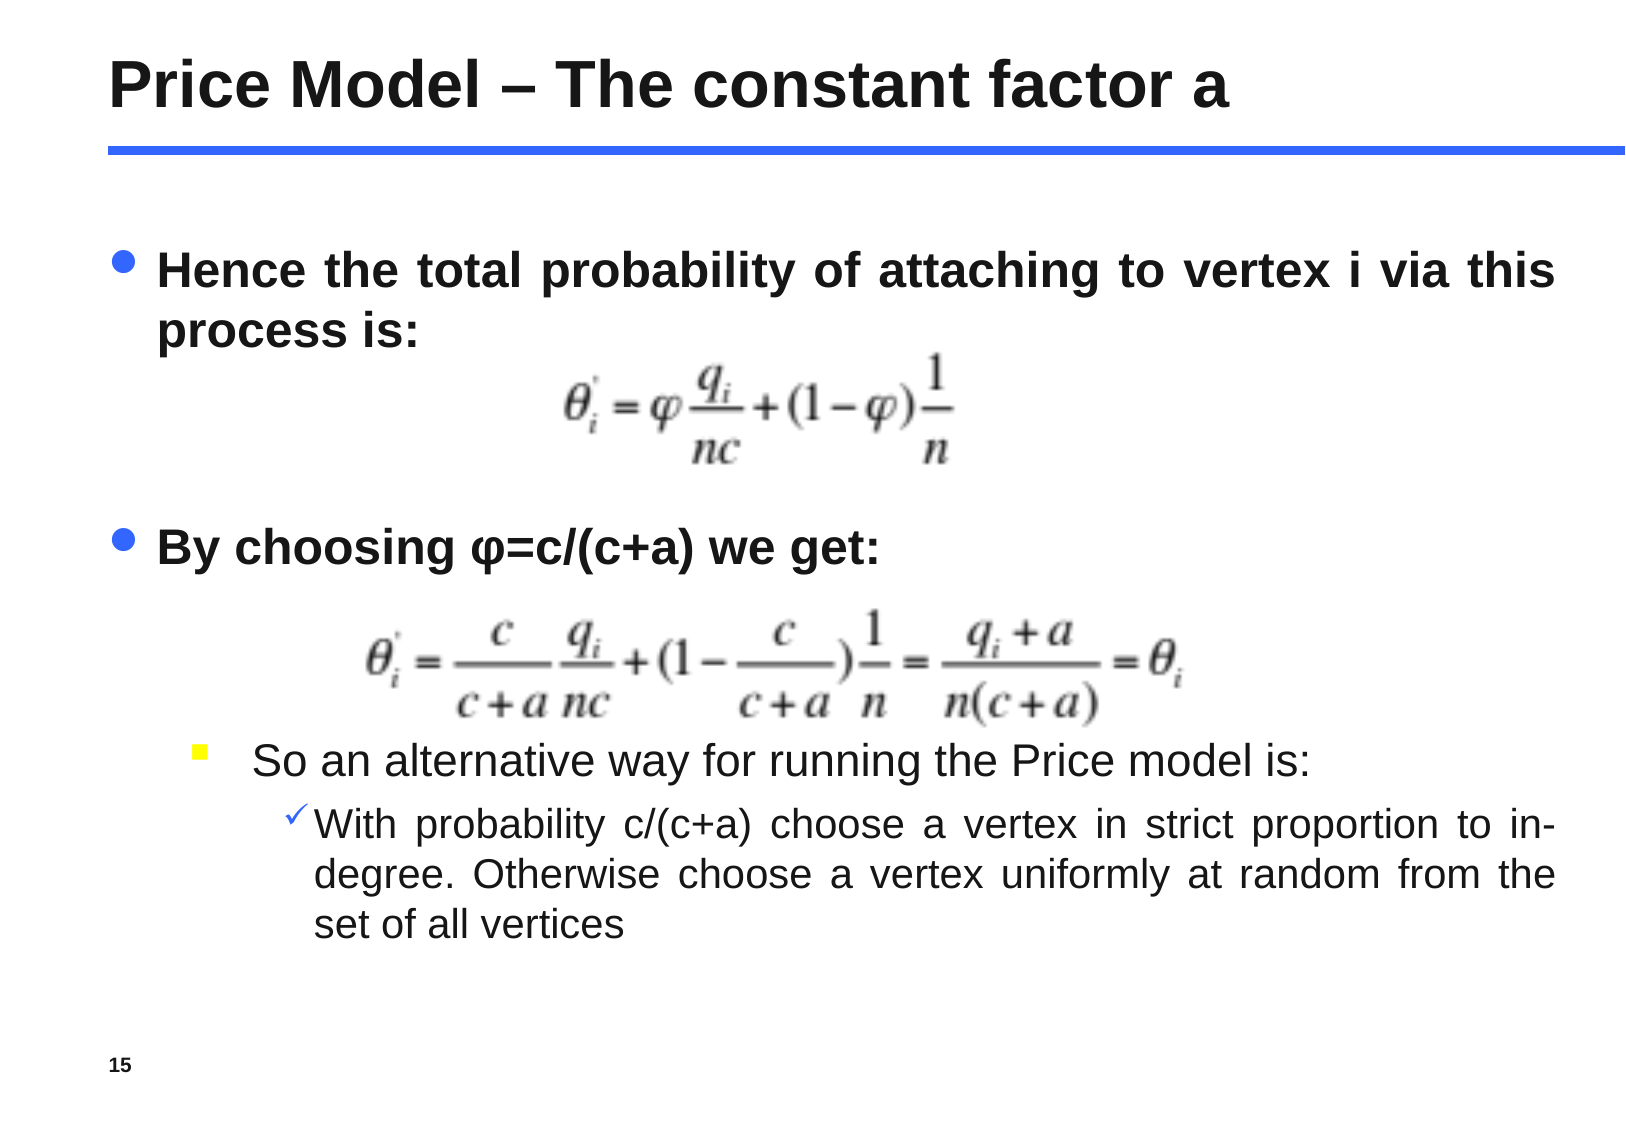

# Price Model – The constant factor a
Hence the total probability of attaching to vertex i via this process is:
By choosing φ=c/(c+a) we get:
So an alternative way for running the Price model is:
With probability c/(c+a) choose a vertex in strict proportion to in-degree. Otherwise choose a vertex uniformly at random from the set of all vertices